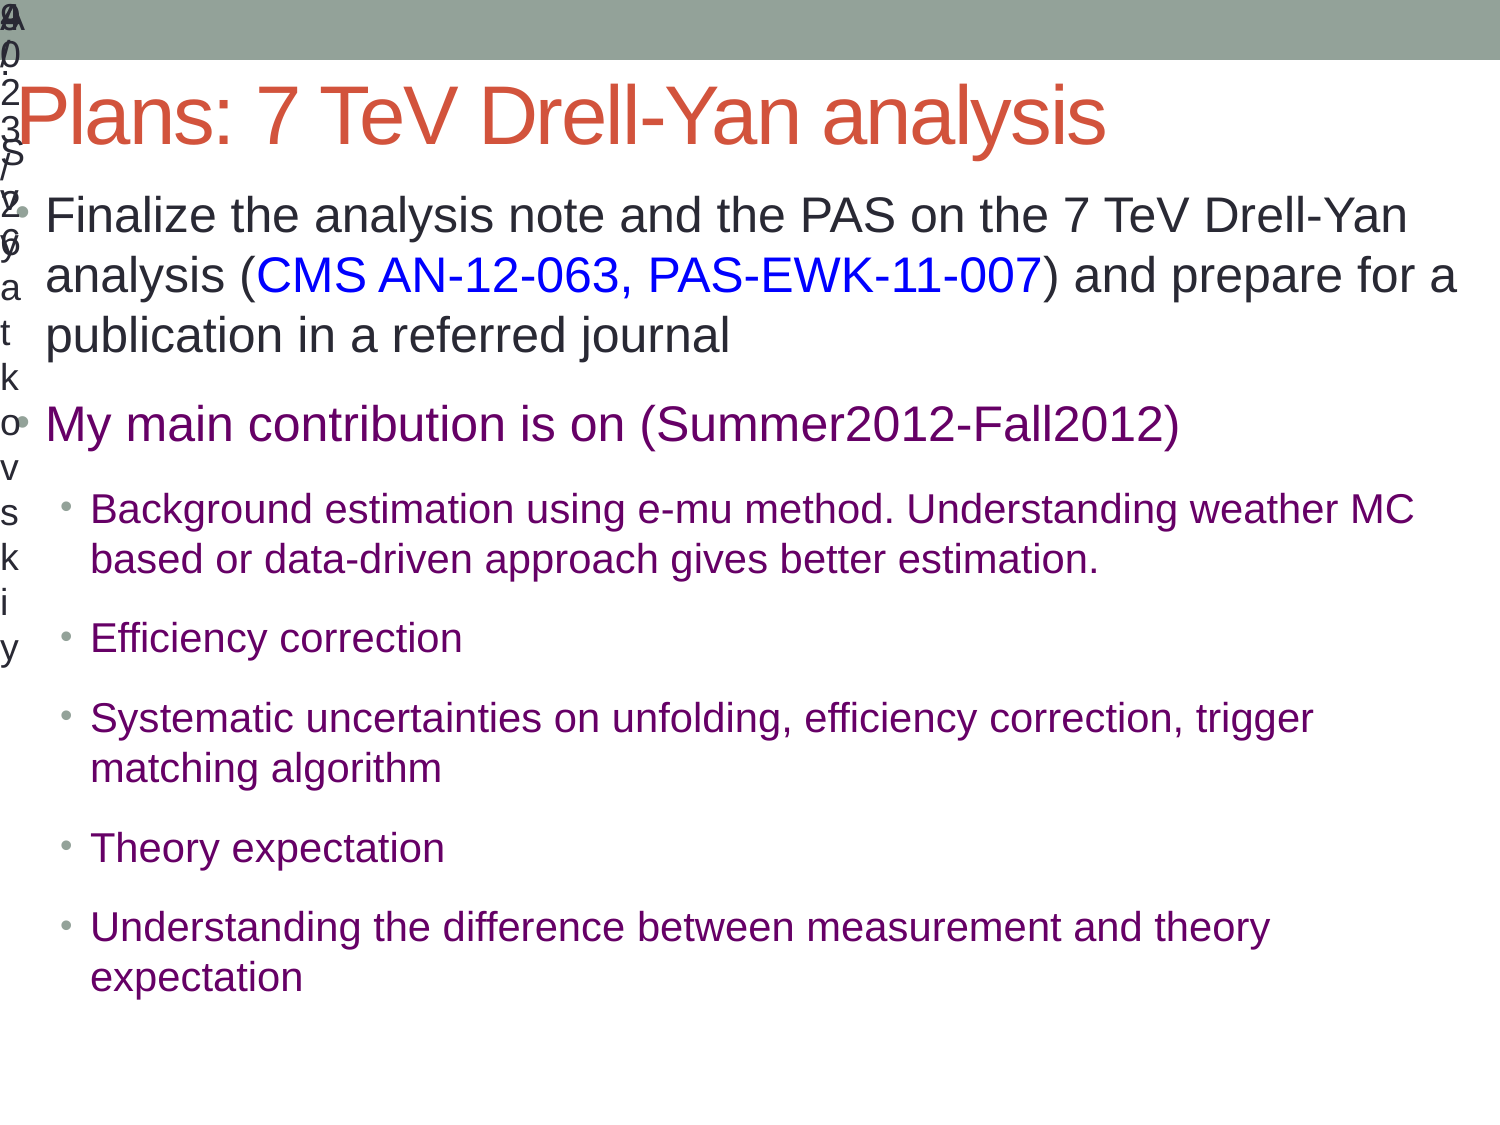

A. Svyatkovskiy
# Plans: 7 TeV Drell-Yan analysis
Finalize the analysis note and the PAS on the 7 TeV Drell-Yan analysis (CMS AN-12-063, PAS-EWK-11-007) and prepare for a publication in a referred journal
My main contribution is on (Summer2012-Fall2012)
Background estimation using e-mu method. Understanding weather MC based or data-driven approach gives better estimation.
Efficiency correction
Systematic uncertainties on unfolding, efficiency correction, trigger matching algorithm
Theory expectation
Understanding the difference between measurement and theory expectation